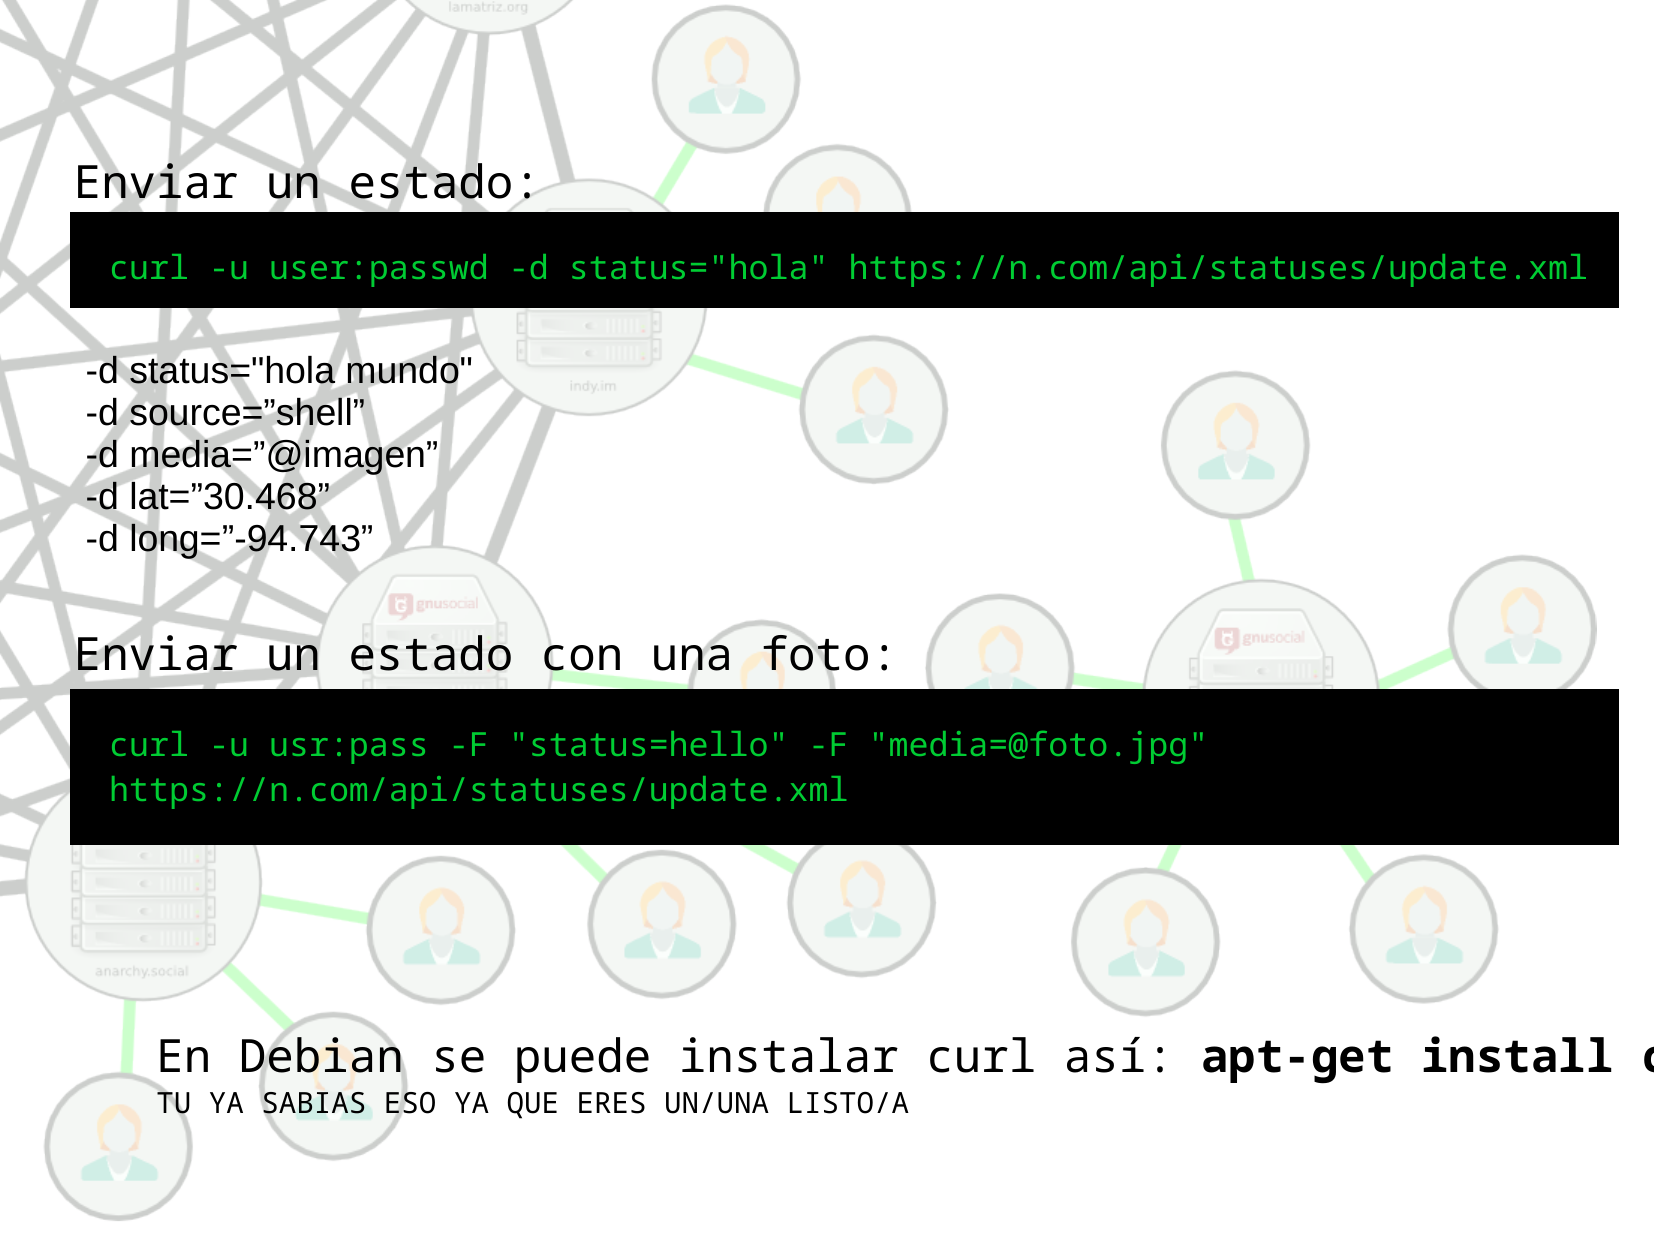

Enviar un estado:
curl -u user:passwd -d status="hola" https://n.com/api/statuses/update.xml
-d status="hola mundo"
-d source=”shell”
-d media=”@imagen”
-d lat=”30.468”
-d long=”-94.743”
Enviar un estado con una foto:
curl -u usr:pass -F "status=hello" -F "media=@foto.jpg"
https://n.com/api/statuses/update.xml
En Debian se puede instalar curl así: apt-get install curl
TU YA SABIAS ESO YA QUE ERES UN/UNA LISTO/A